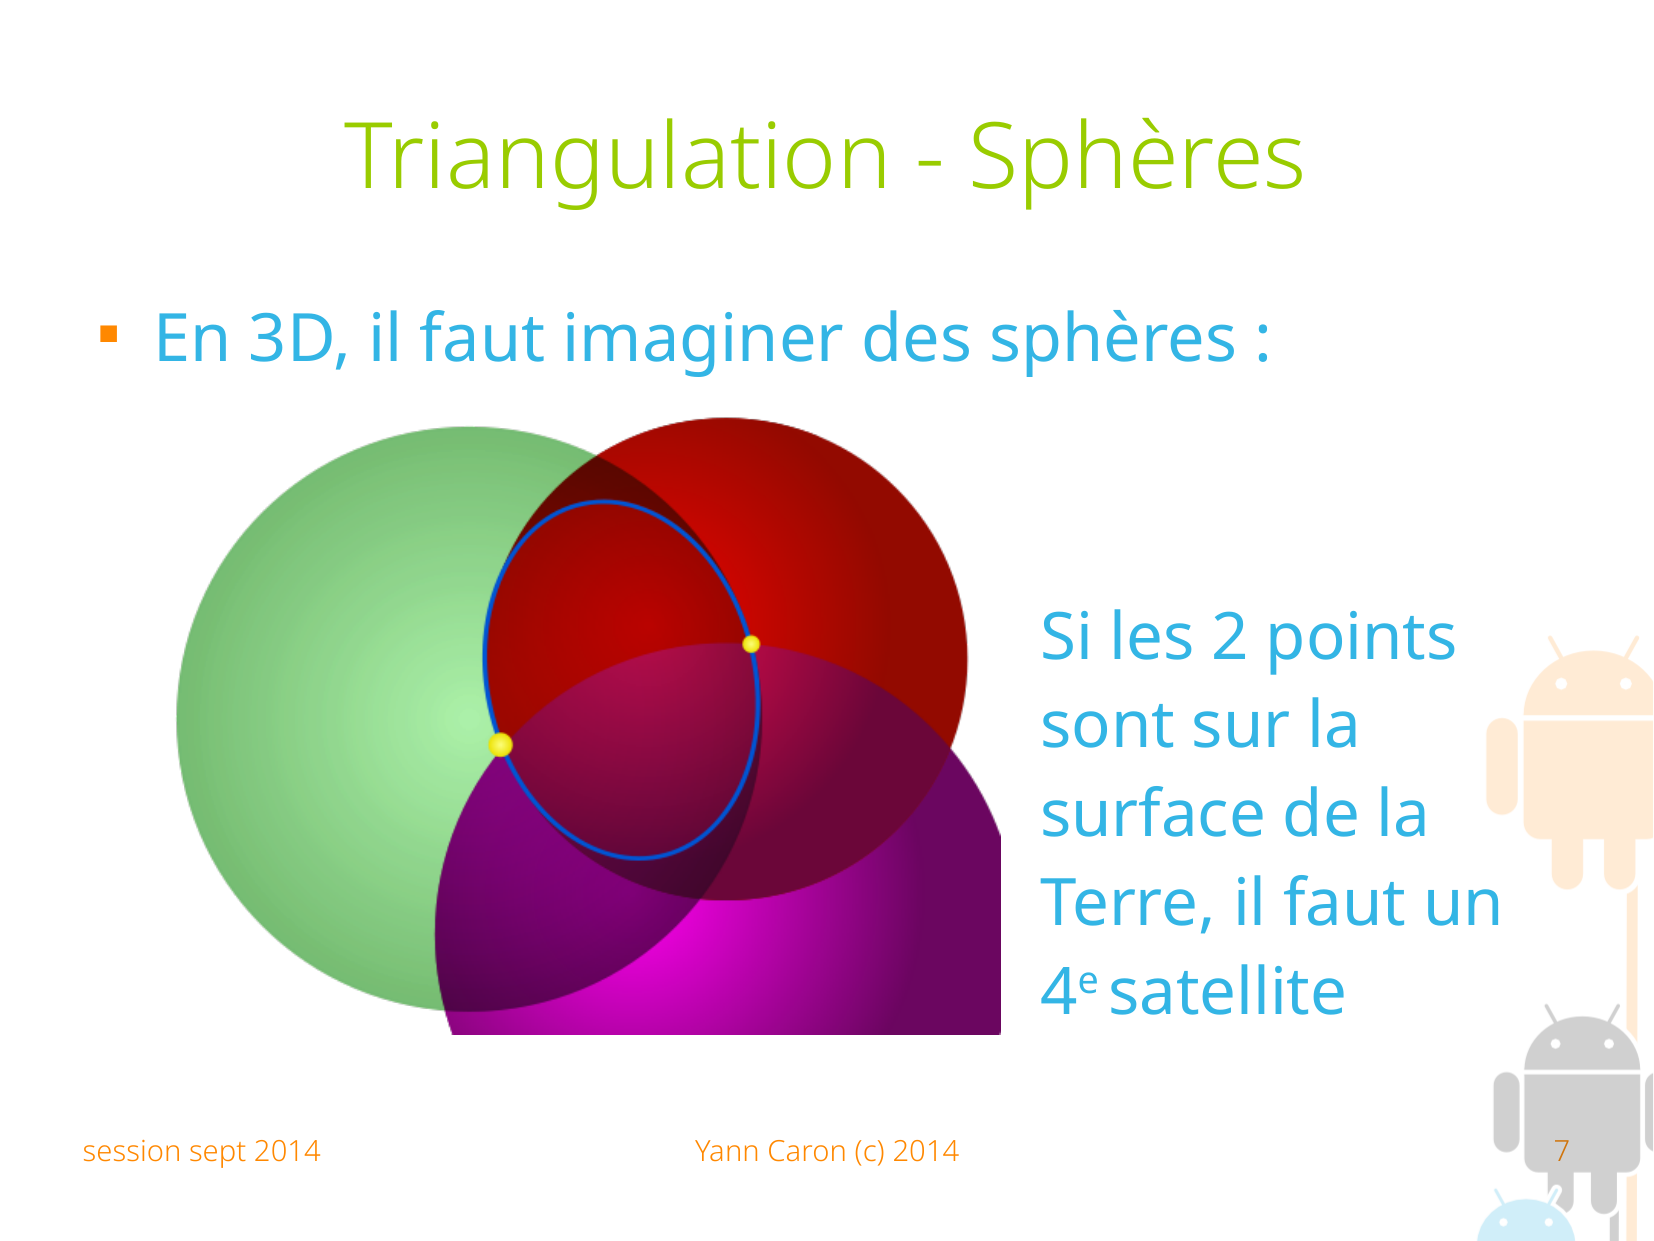

# Triangulation - Sphères
En 3D, il faut imaginer des sphères :
Si les 2 points sont sur la surface de la Terre, il faut un 4e satellite
session sept 2014
Yann Caron (c) 2014
7